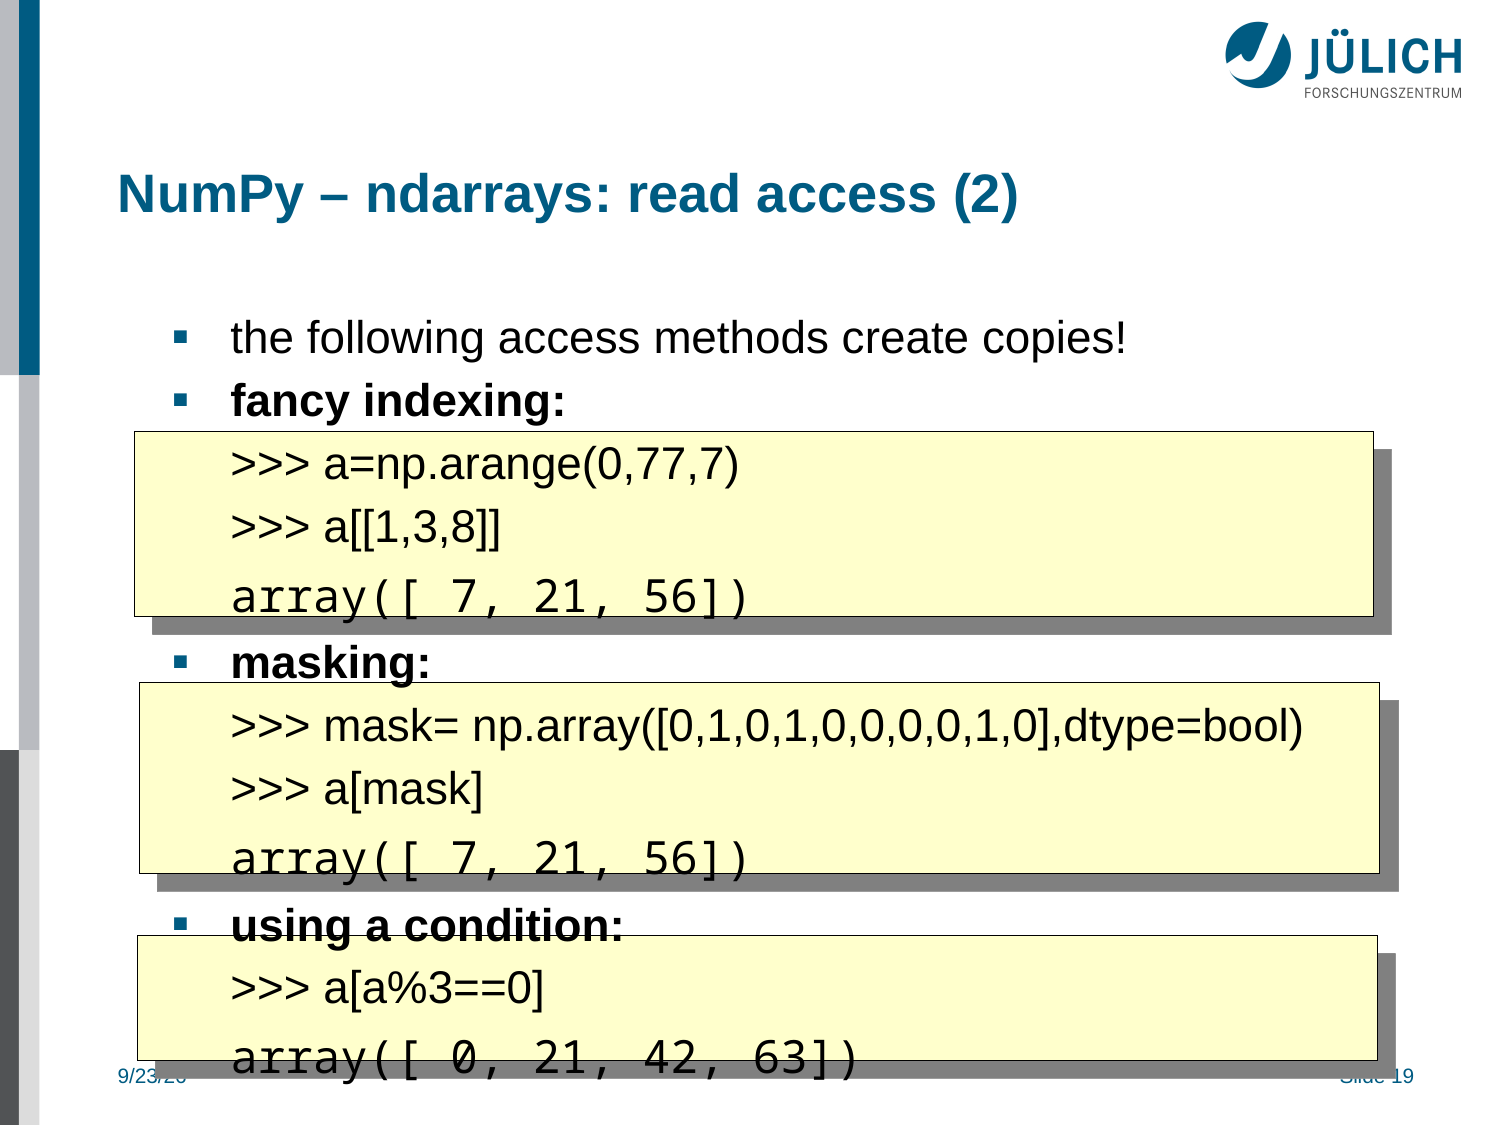

# NumPy – ndarrays: read access (2)
the following access methods create copies!
fancy indexing:
>>> a=np.arange(0,77,7)
>>> a[[1,3,8]]
array([ 7, 21, 56])
masking:
>>> mask= np.array([0,1,0,1,0,0,0,0,1,0],dtype=bool)
>>> a[mask]
array([ 7, 21, 56])
using a condition:
>>> a[a%3==0]
array([ 0, 21, 42, 63])